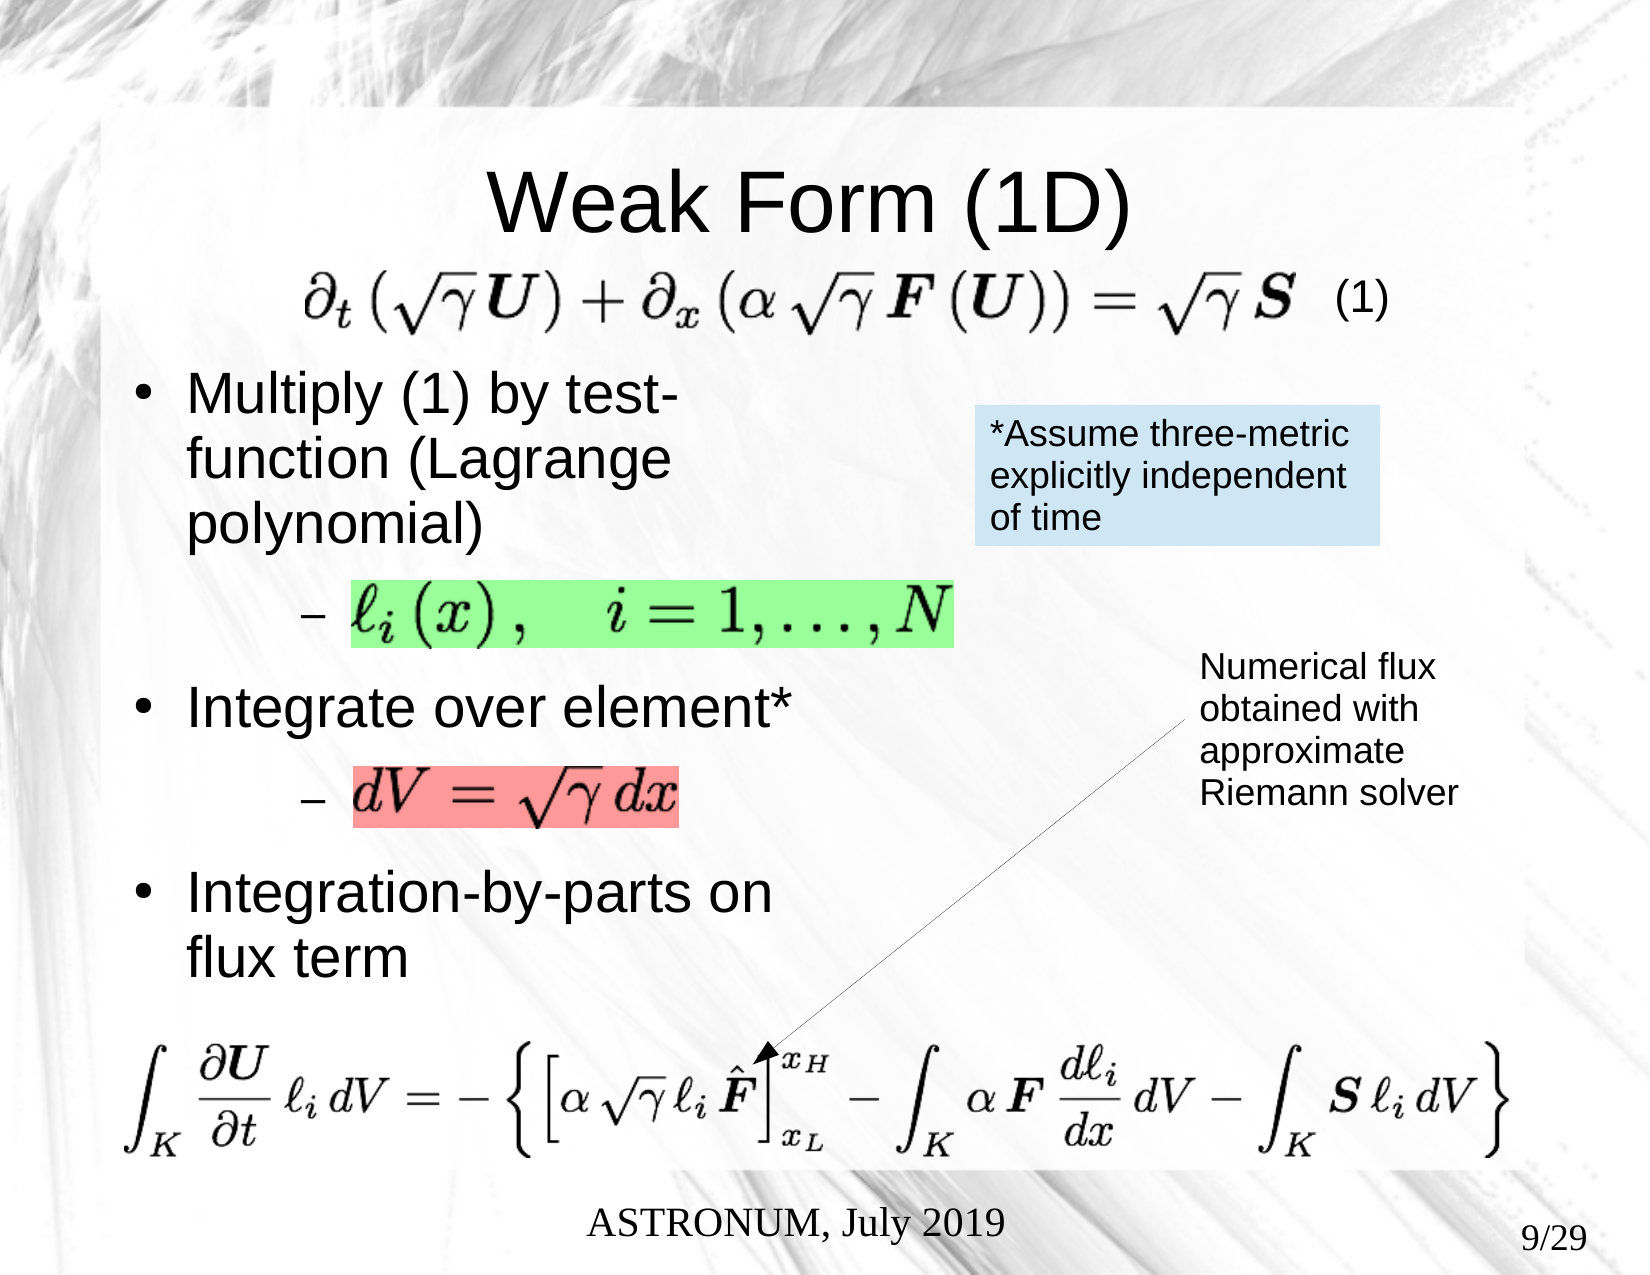

# Weak Form (1D)
(1)
Multiply (1) by test-function (Lagrange polynomial)
Integrate over element*
Integration-by-parts on flux term
*Assume three-metric explicitly independent of time
Numerical flux obtained with approximate Riemann solver
ASTRONUM, July 2019
9